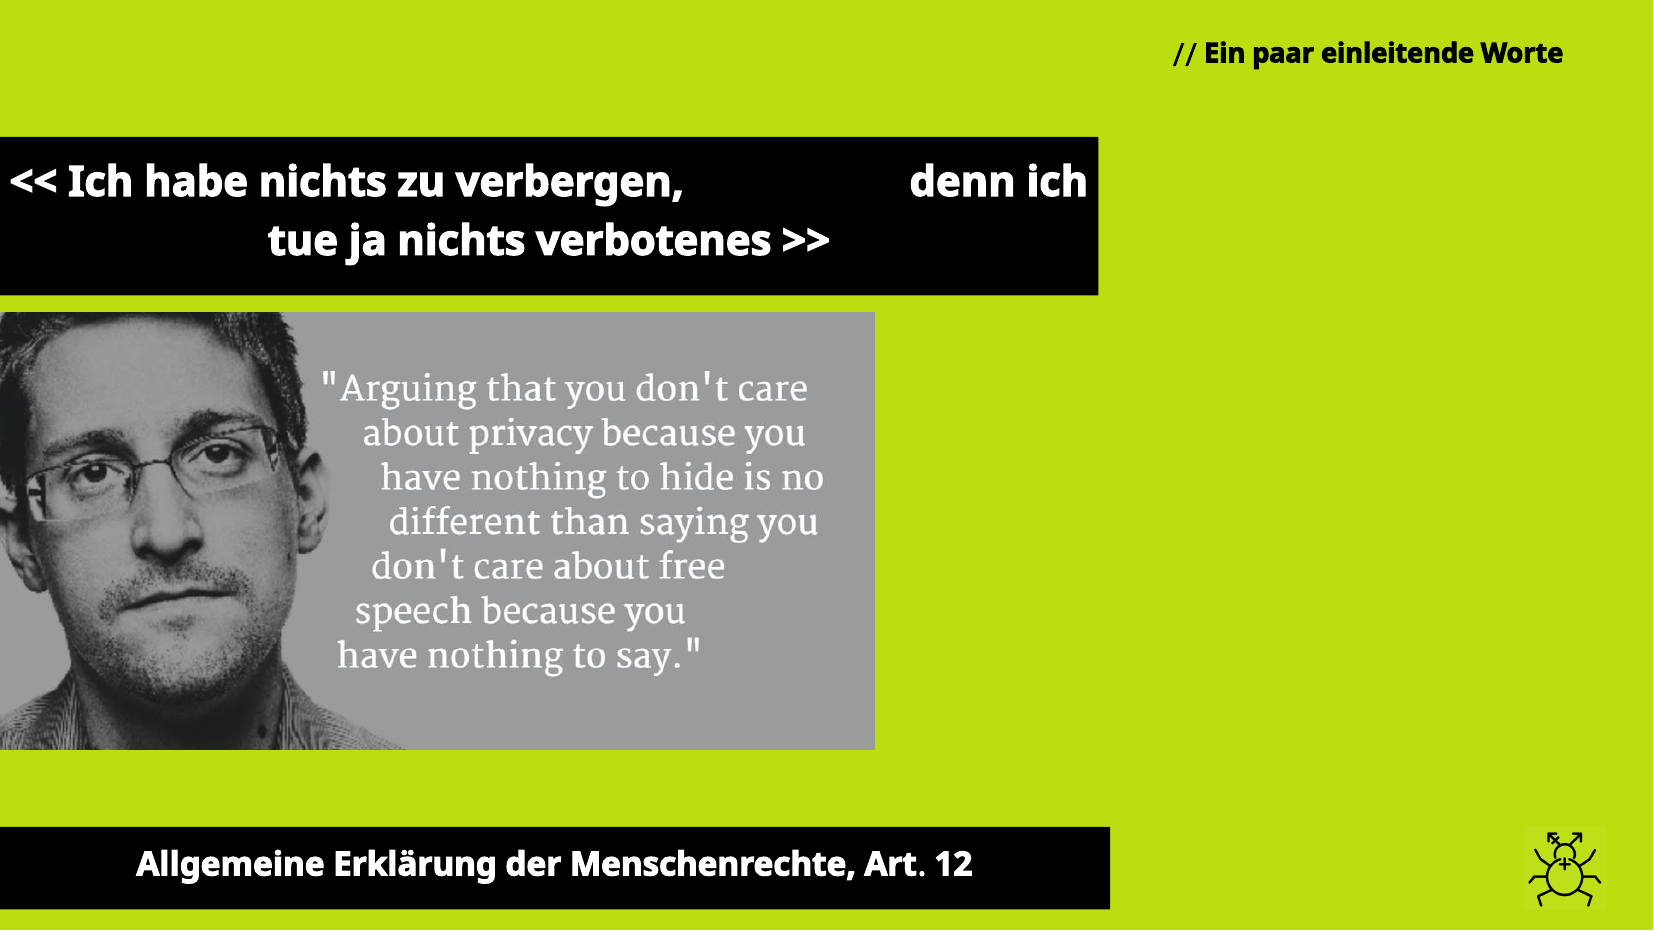

// Ein paar einleitende Worte
# << Ich habe nichts zu verbergen, denn ich tue ja nichts verbotenes >>
Allgemeine Erklärung der Menschenrechte, Art. 12